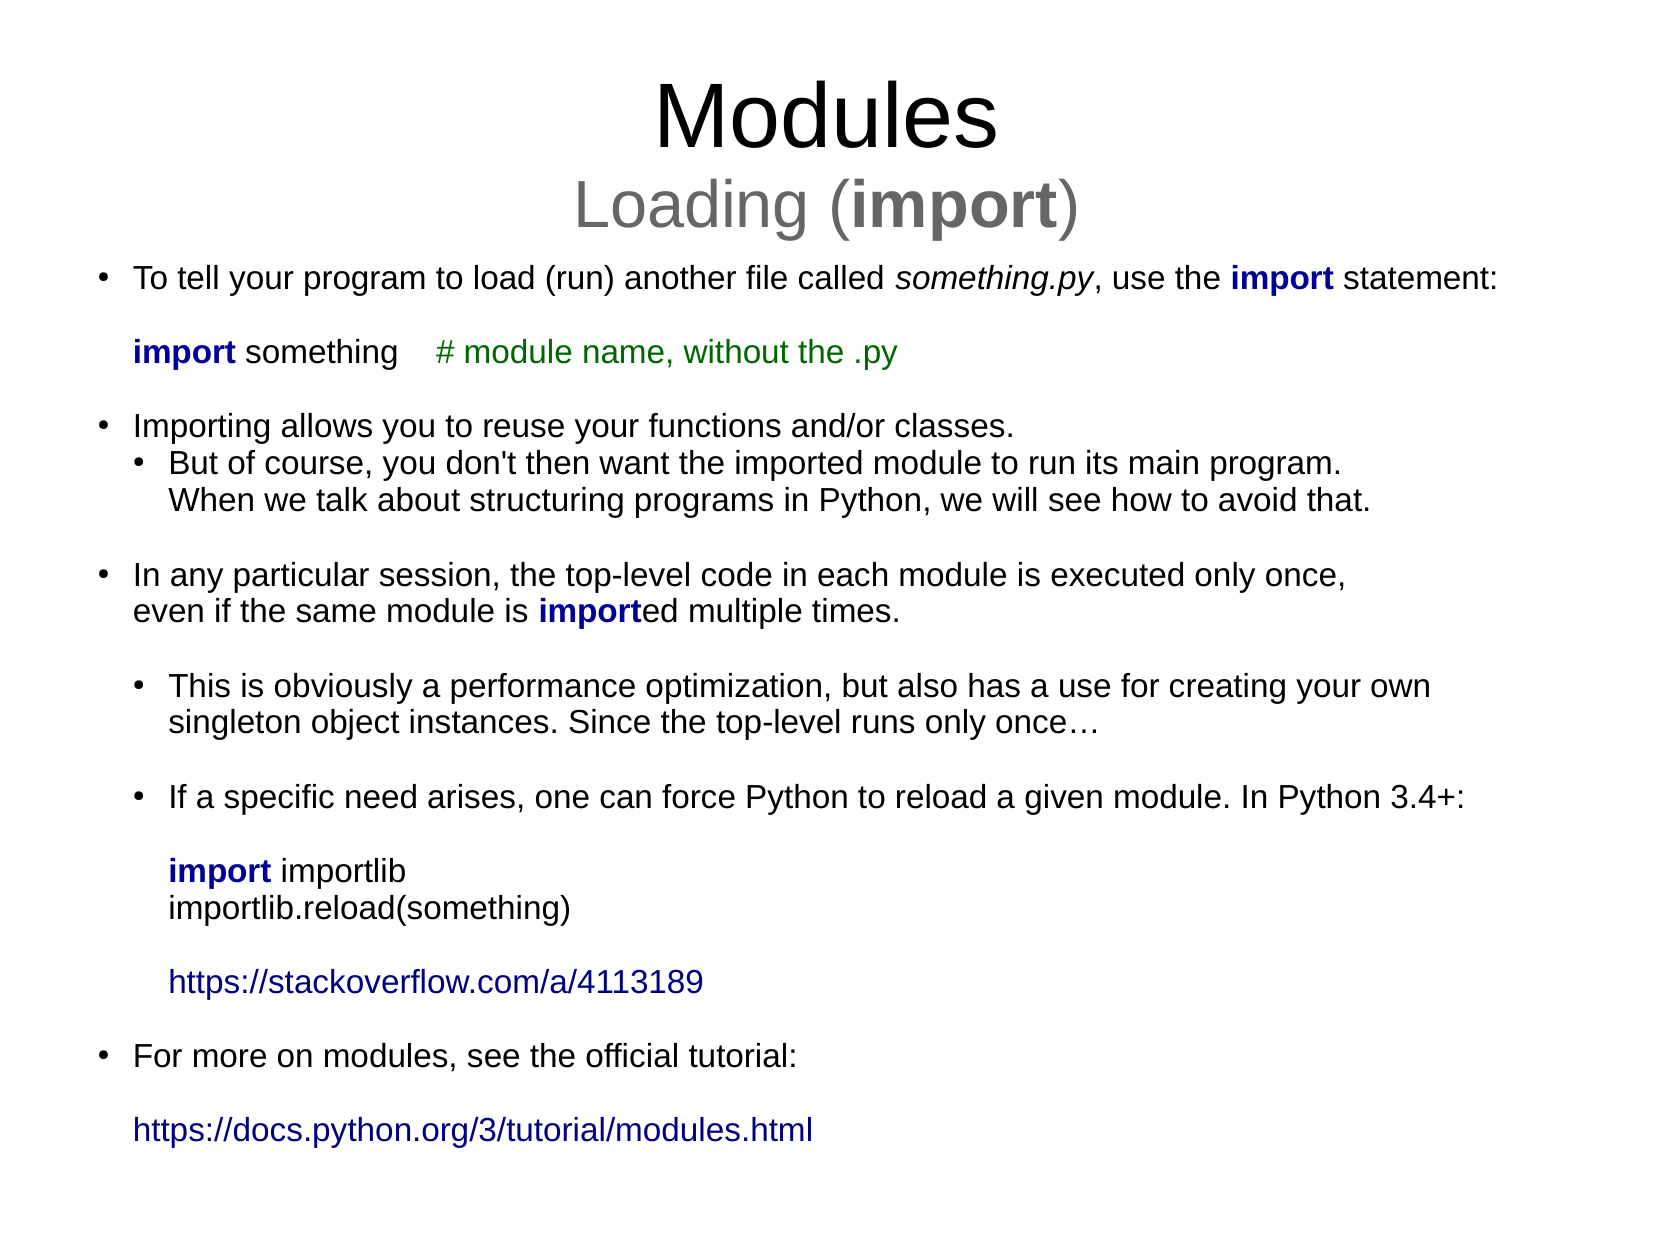

# Modules Loading (import)
To tell your program to load (run) another file called something.py, use the import statement:
import something # module name, without the .py
Importing allows you to reuse your functions and/or classes.
But of course, you don't then want the imported module to run its main program.
When we talk about structuring programs in Python, we will see how to avoid that.
In any particular session, the top-level code in each module is executed only once,
even if the same module is imported multiple times.
This is obviously a performance optimization, but also has a use for creating your own singleton object instances. Since the top-level runs only once…
If a specific need arises, one can force Python to reload a given module. In Python 3.4+:
import importlib
importlib.reload(something)
https://stackoverflow.com/a/4113189
For more on modules, see the official tutorial:
https://docs.python.org/3/tutorial/modules.html